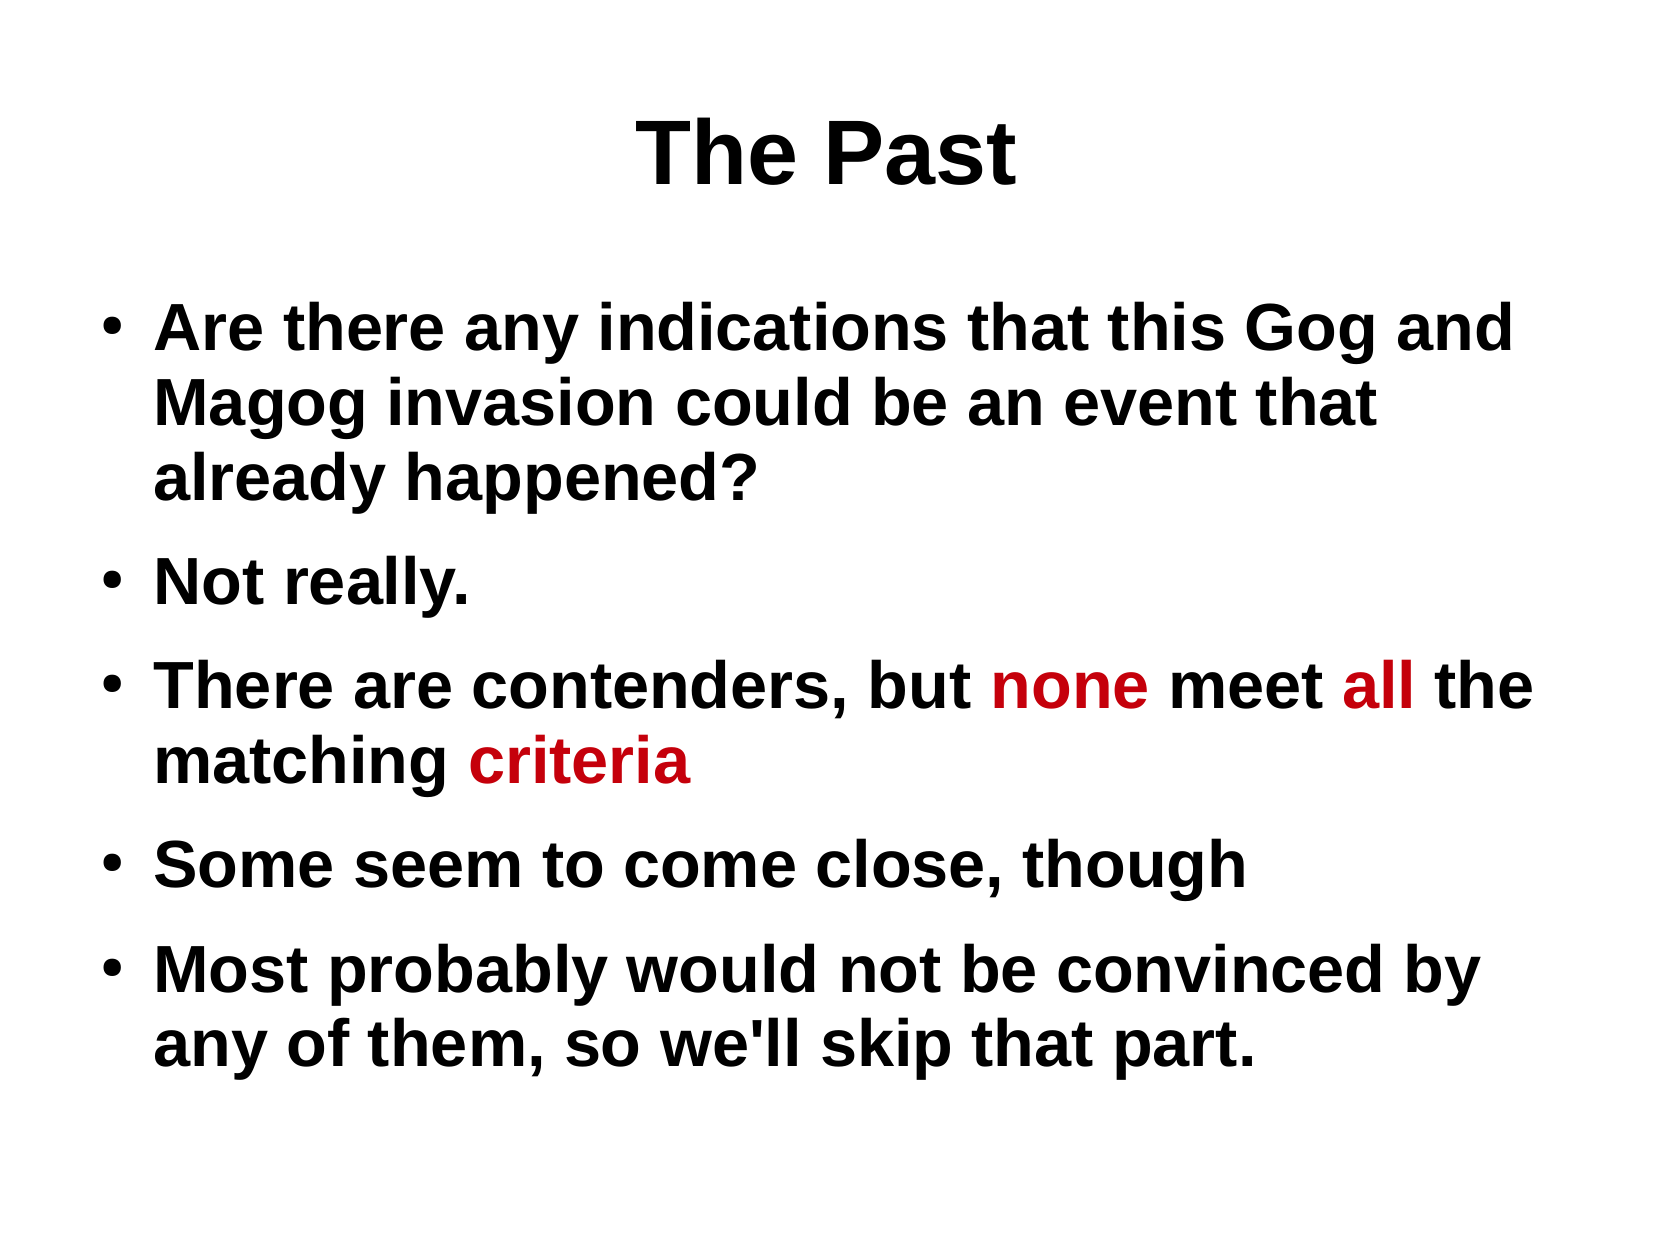

# The Past
Are there any indications that this Gog and Magog invasion could be an event that already happened?
Not really.
There are contenders, but none meet all the matching criteria
Some seem to come close, though
Most probably would not be convinced by any of them, so we'll skip that part.